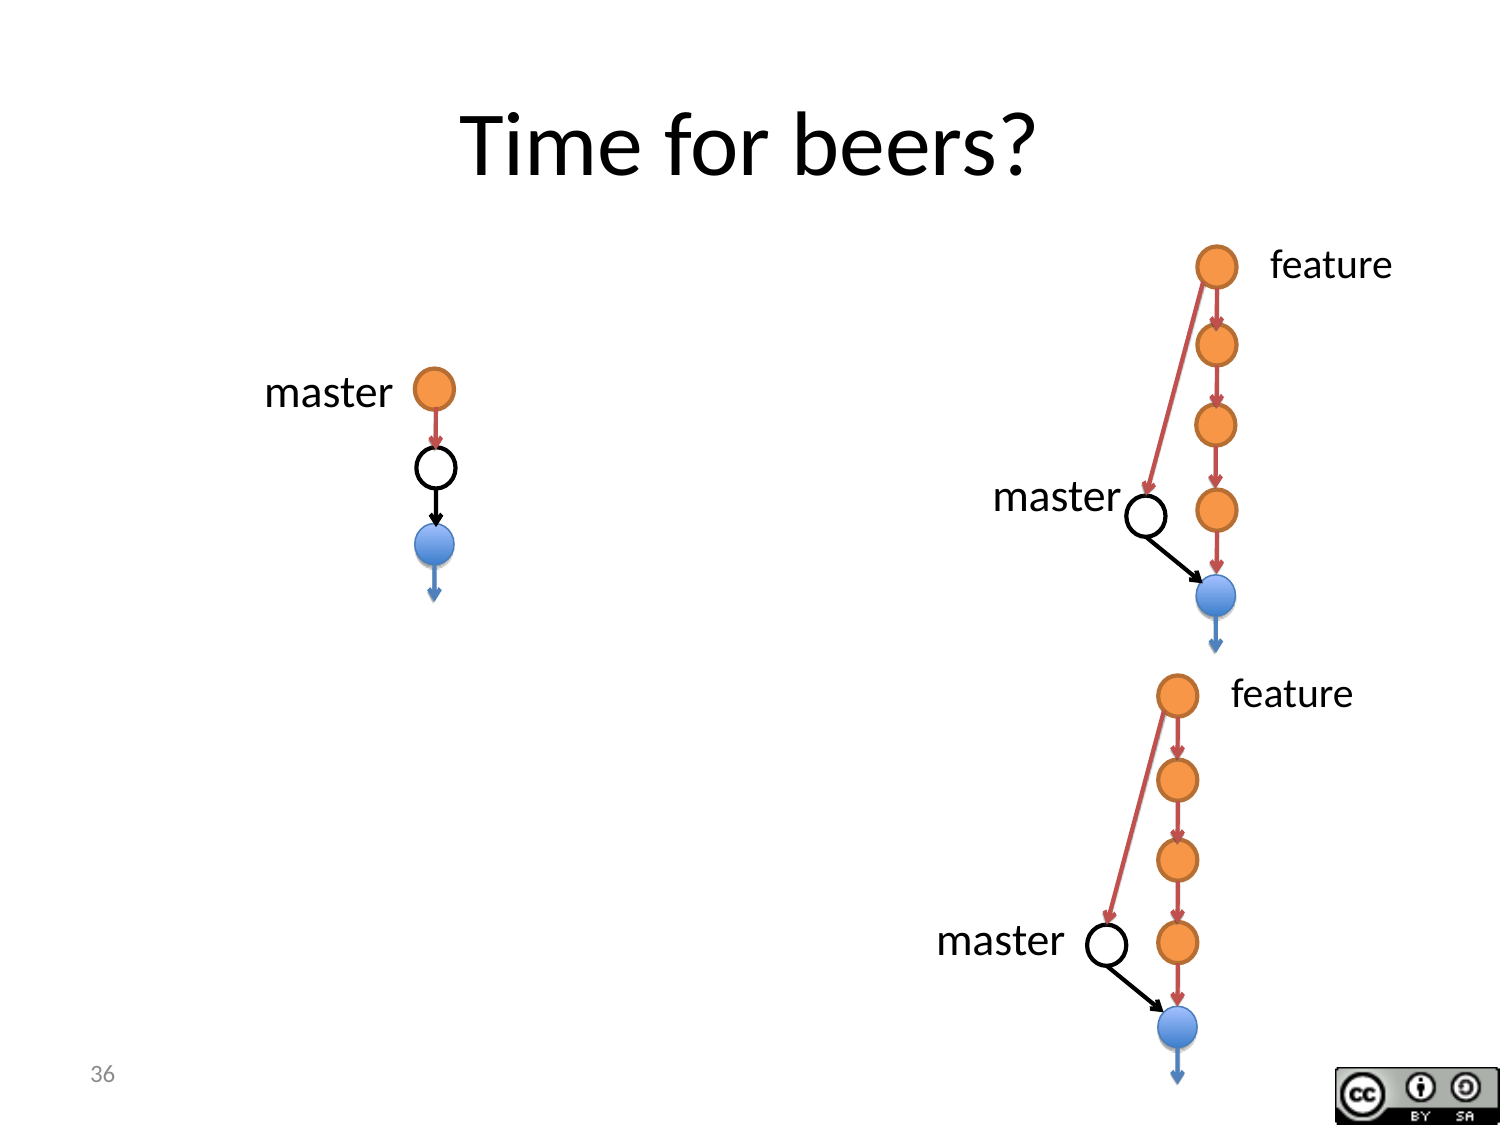

# Time for beers?
feature
master
master
feature
master